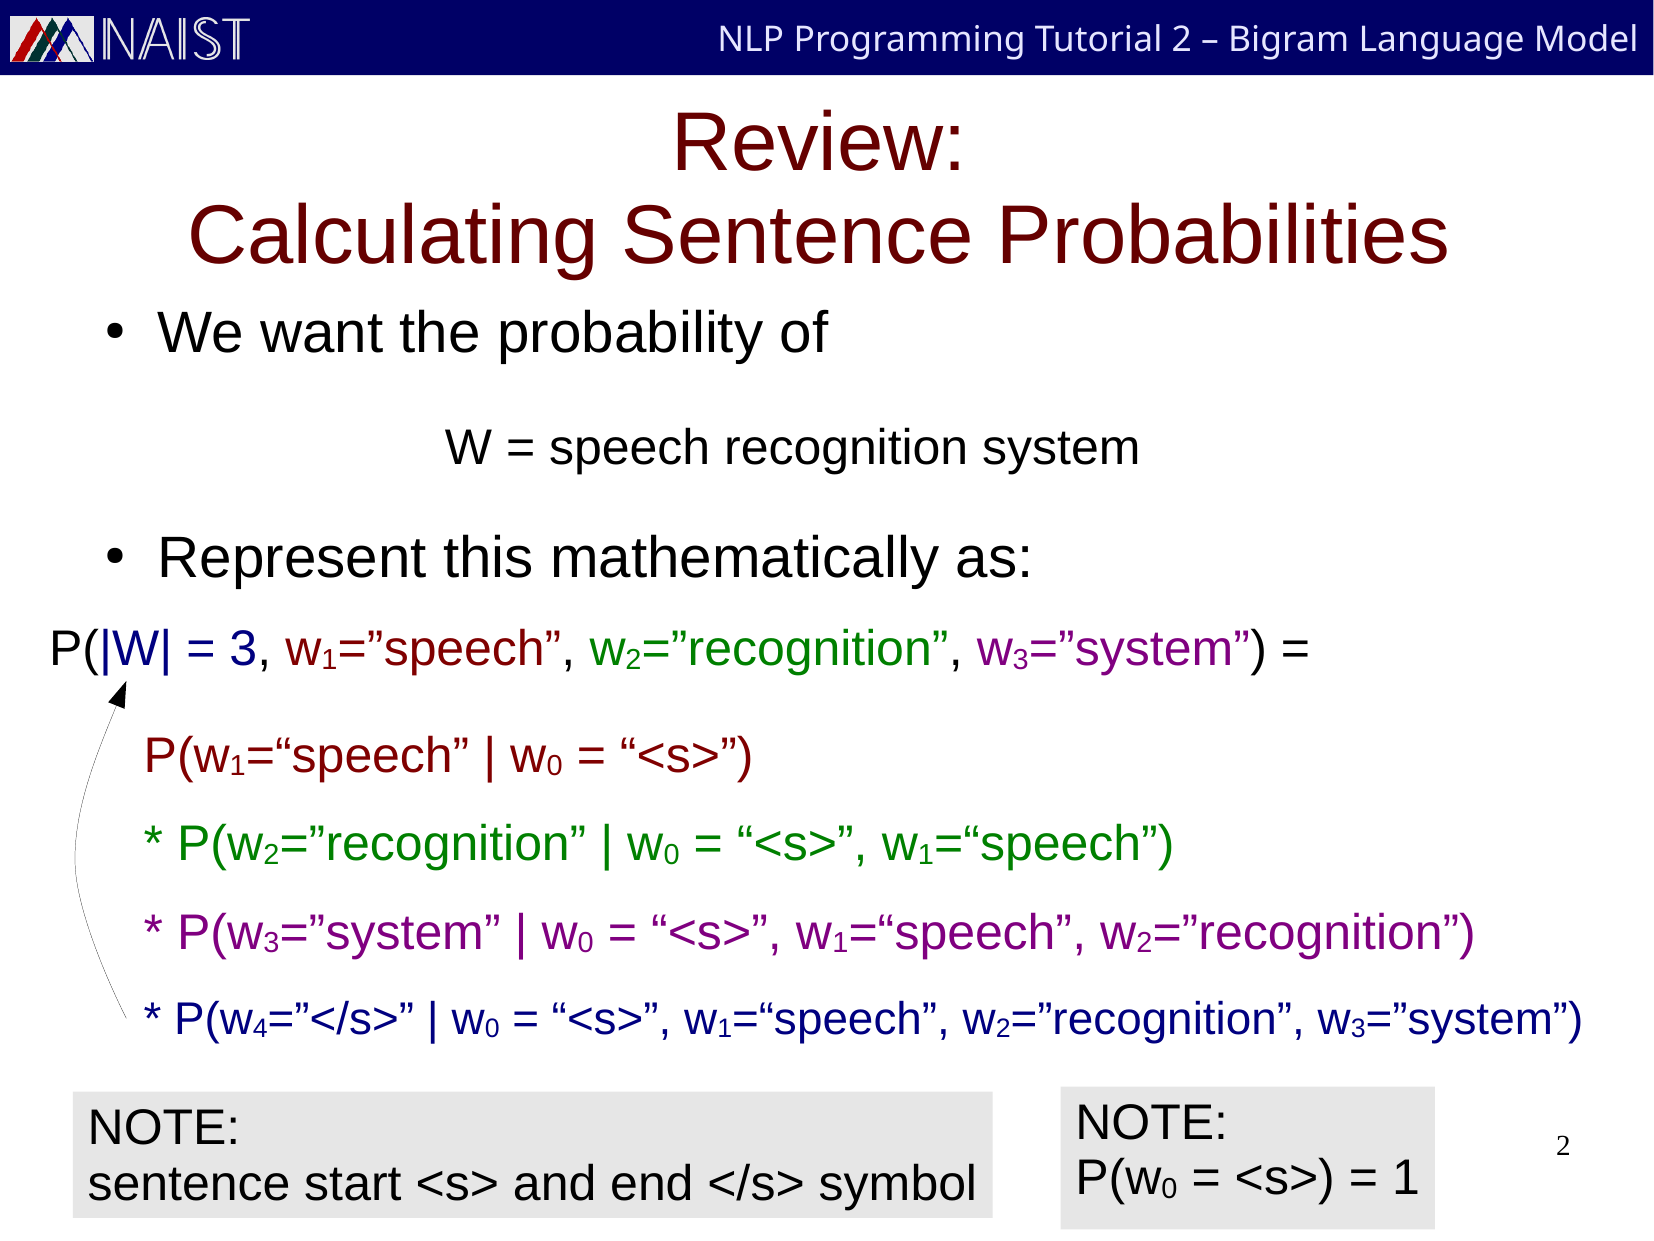

# Review: Calculating Sentence Probabilities
We want the probability of
Represent this mathematically as:
W = speech recognition system
P(|W| = 3, w1=”speech”, w2=”recognition”, w3=”system”) =
P(w1=“speech” | w0 = “<s>”)
* P(w2=”recognition” | w0 = “<s>”, w1=“speech”)
* P(w3=”system” | w0 = “<s>”, w1=“speech”, w2=”recognition”)
* P(w4=”</s>” | w0 = “<s>”, w1=“speech”, w2=”recognition”, w3=”system”)
NOTE:
P(w0 = <s>) = 1
NOTE:
sentence start <s> and end </s> symbol
2